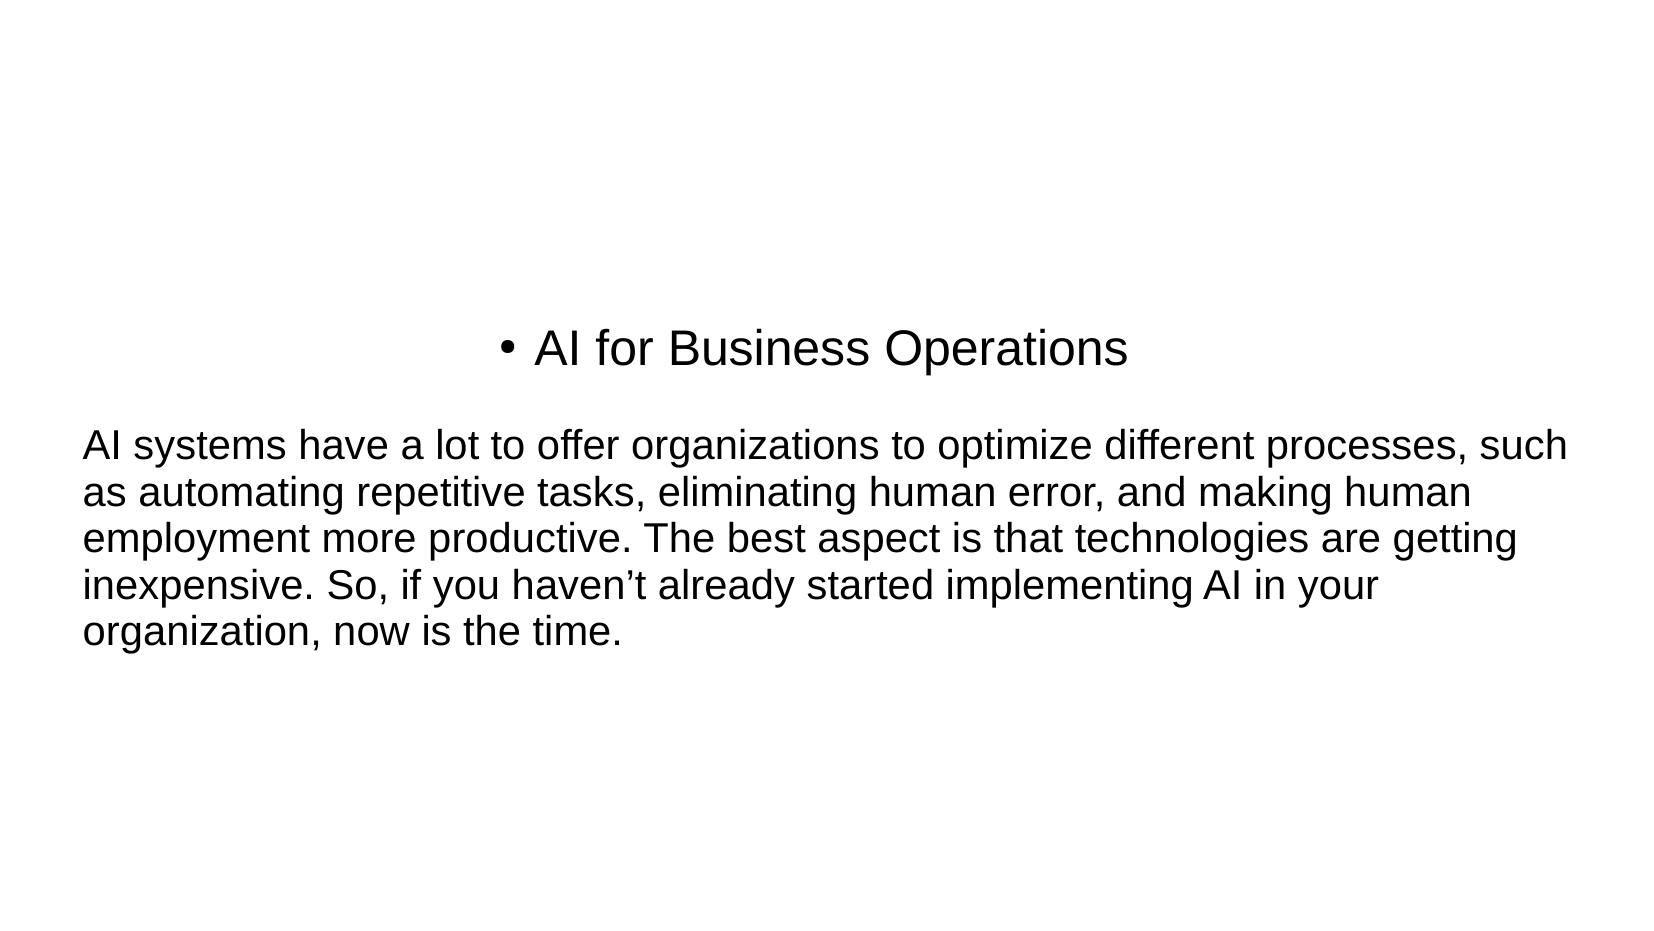

# AI for Business Operations
AI systems have a lot to offer organizations to optimize different processes, such as automating repetitive tasks, eliminating human error, and making human employment more productive. The best aspect is that technologies are getting inexpensive. So, if you haven’t already started implementing AI in your organization, now is the time.